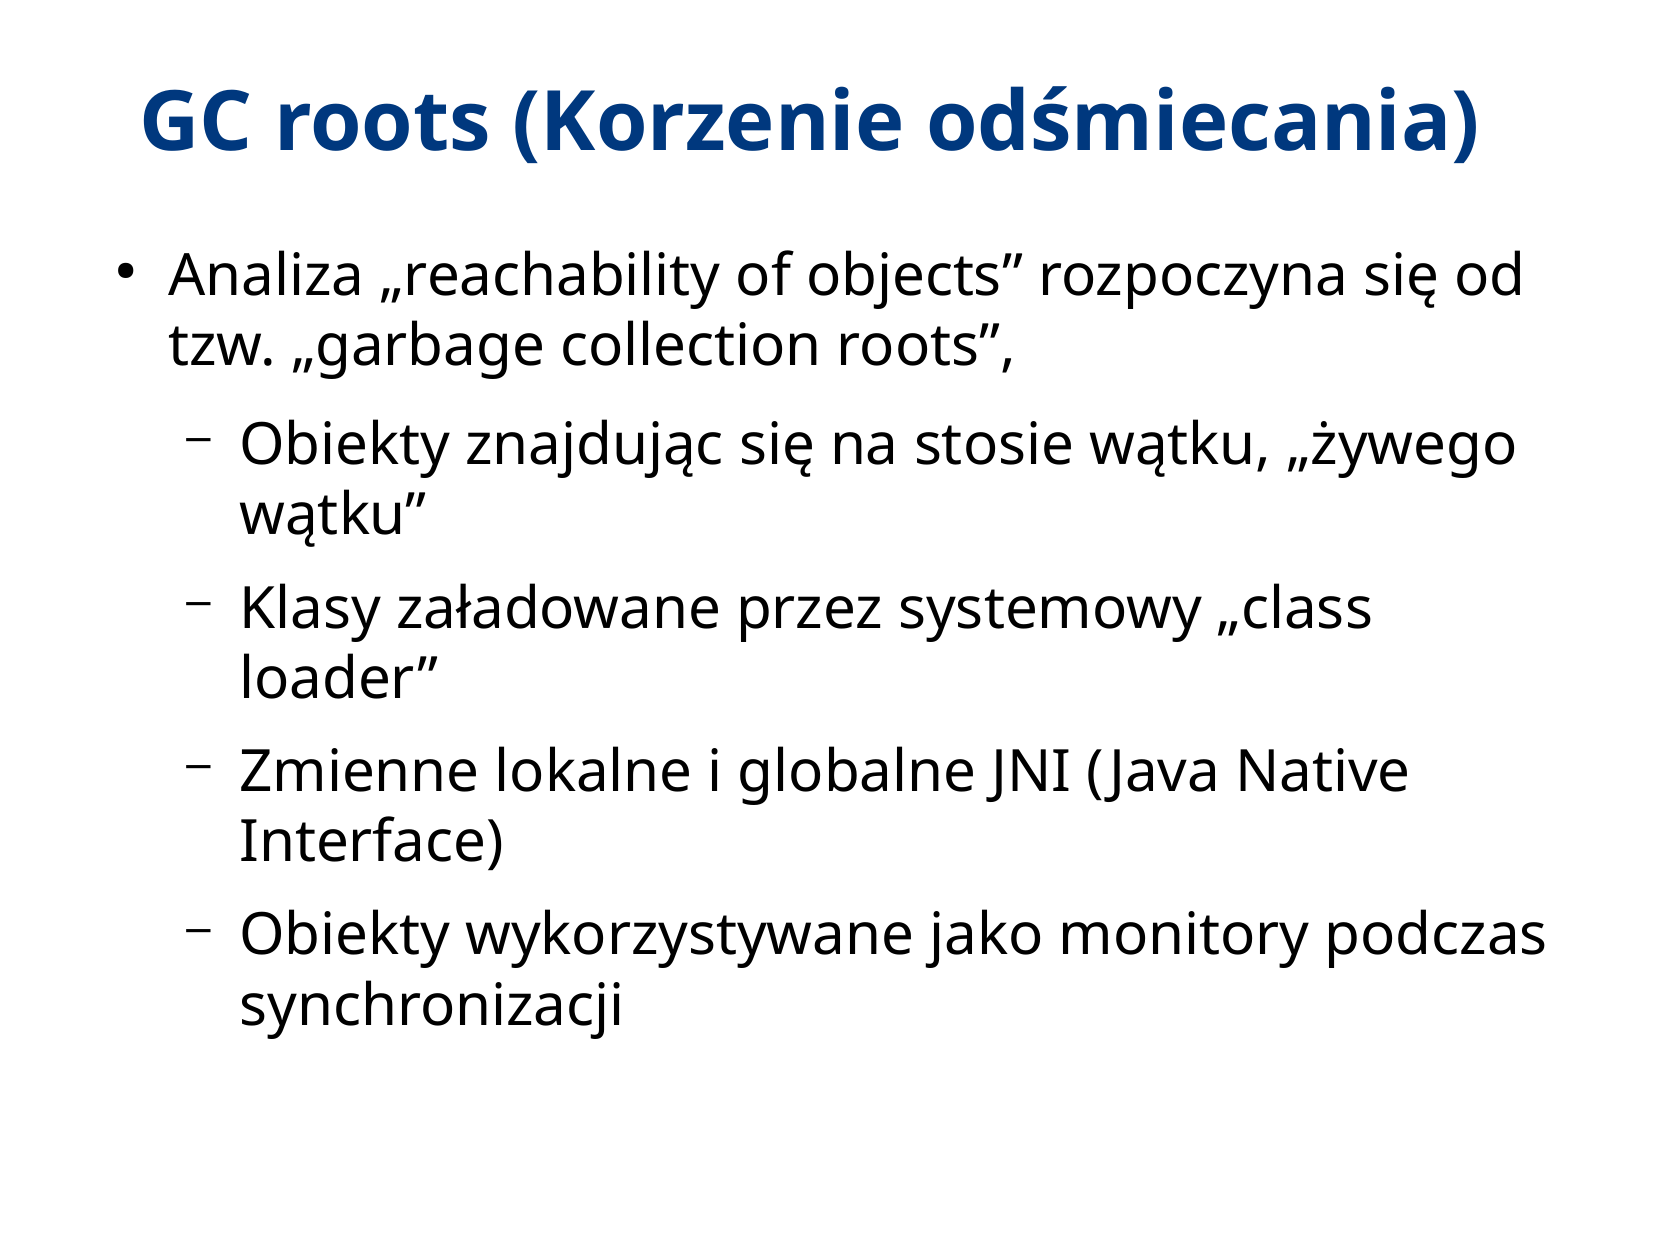

# GC roots (Korzenie odśmiecania)
Analiza „reachability of objects” rozpoczyna się od tzw. „garbage collection roots”,
Obiekty znajdując się na stosie wątku, „żywego wątku”
Klasy załadowane przez systemowy „class loader”
Zmienne lokalne i globalne JNI (Java Native Interface)
Obiekty wykorzystywane jako monitory podczas synchronizacji